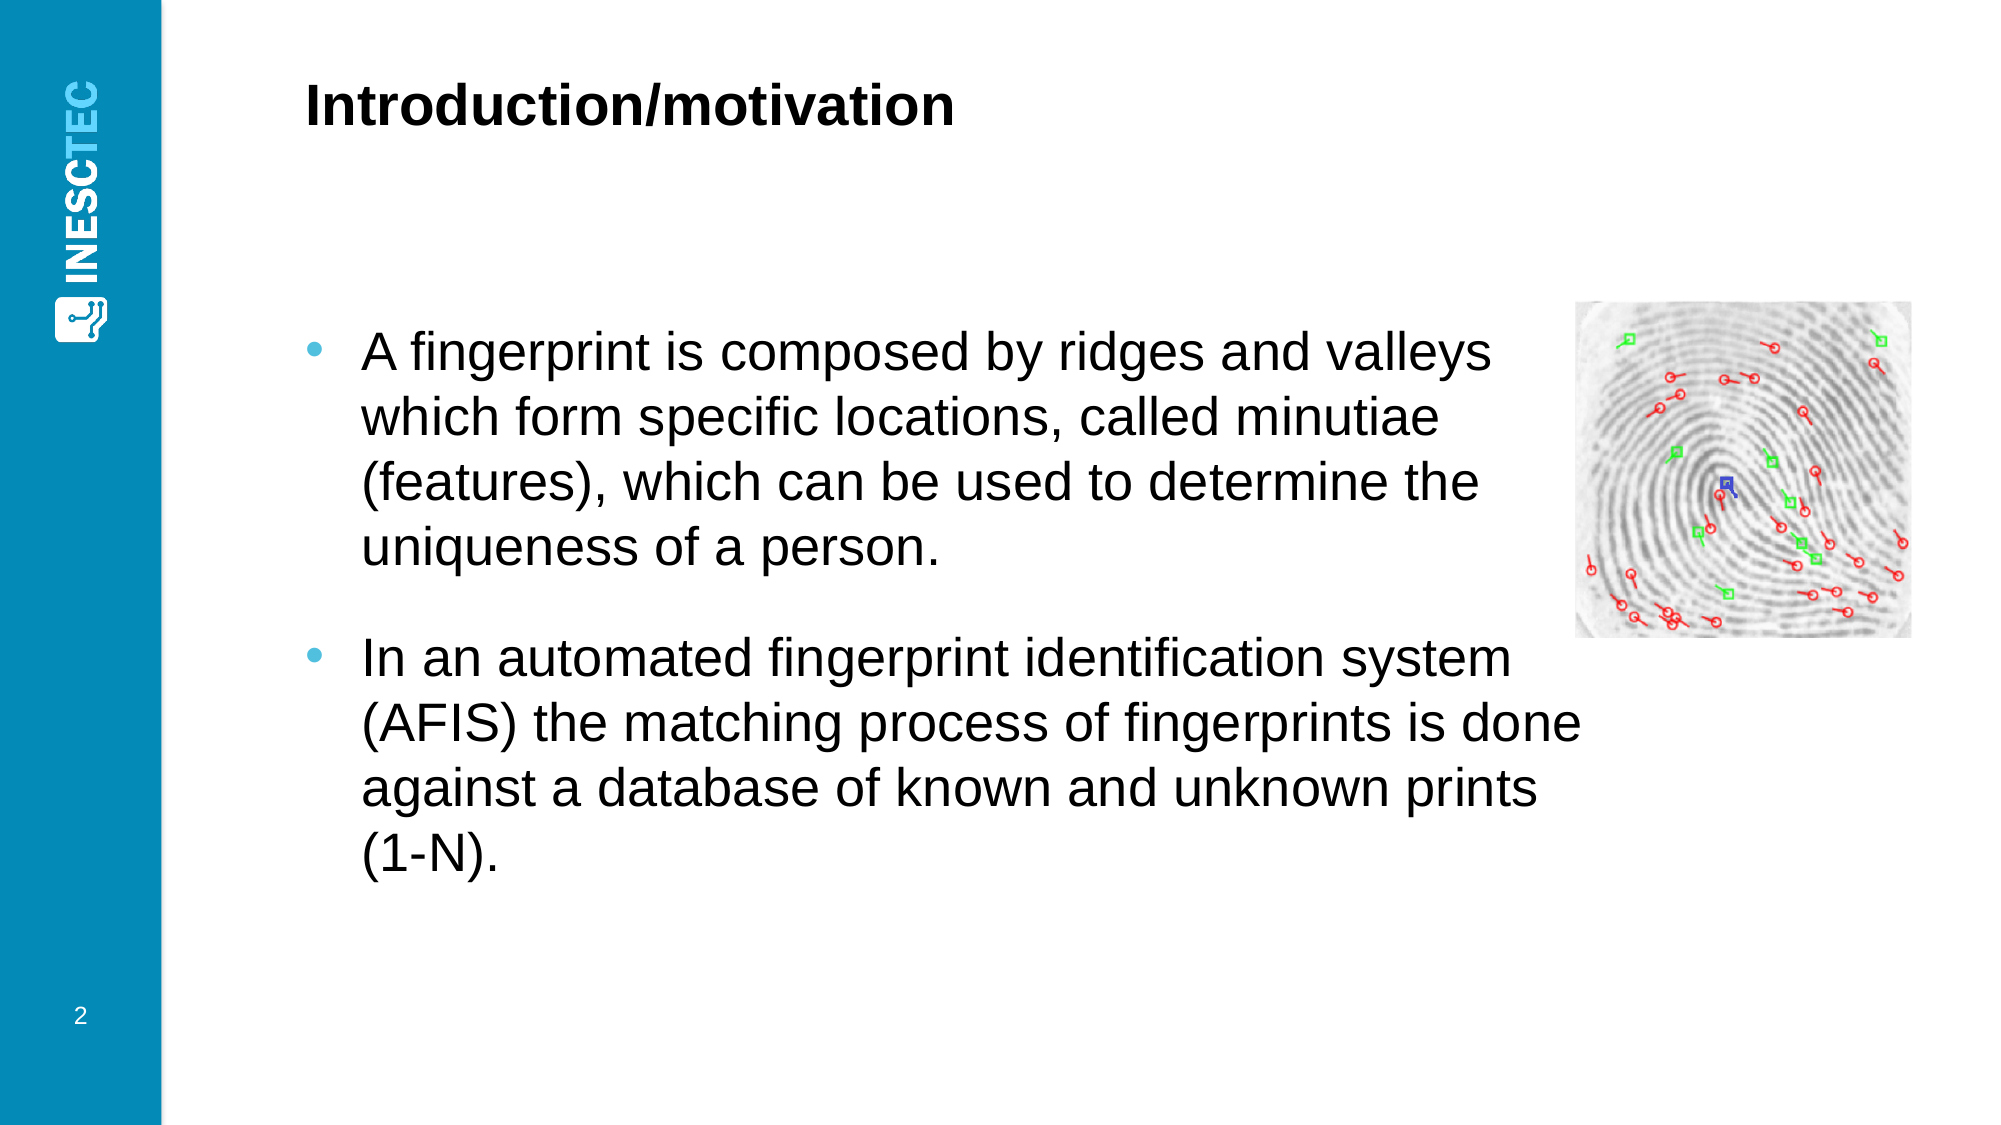

Introduction/motivation
A fingerprint is composed by ridges and valleys which form specific locations, called minutiae (features), which can be used to determine the uniqueness of a person.
In an automated fingerprint identification system (AFIS) the matching process of fingerprints is done against a database of known and unknown prints (1-N).